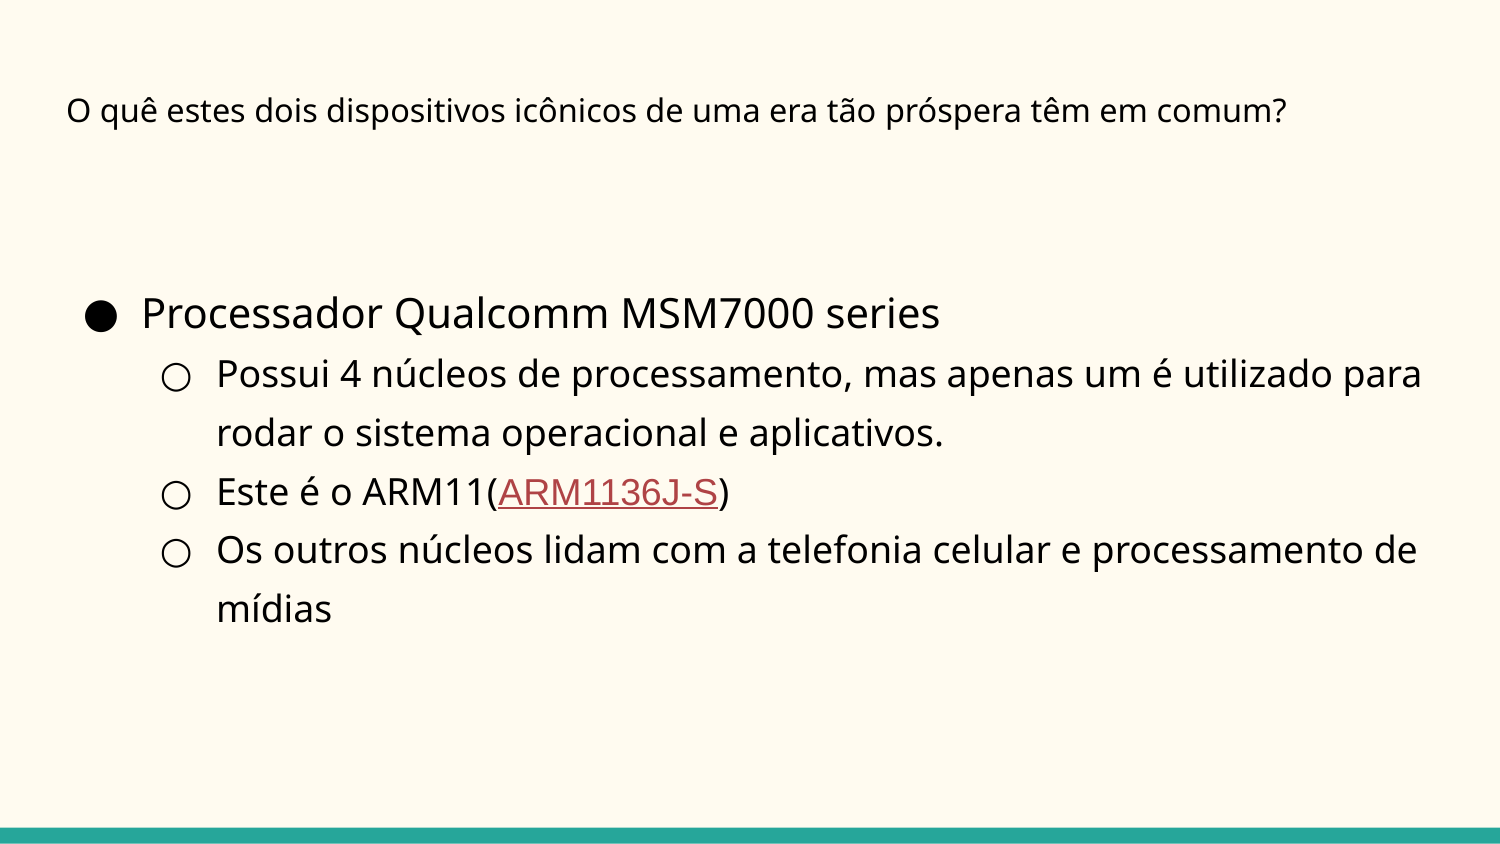

# O quê estes dois dispositivos icônicos de uma era tão próspera têm em comum?
Processador Qualcomm MSM7000 series
Possui 4 núcleos de processamento, mas apenas um é utilizado para rodar o sistema operacional e aplicativos.
Este é o ARM11(ARM1136J-S)
Os outros núcleos lidam com a telefonia celular e processamento de mídias